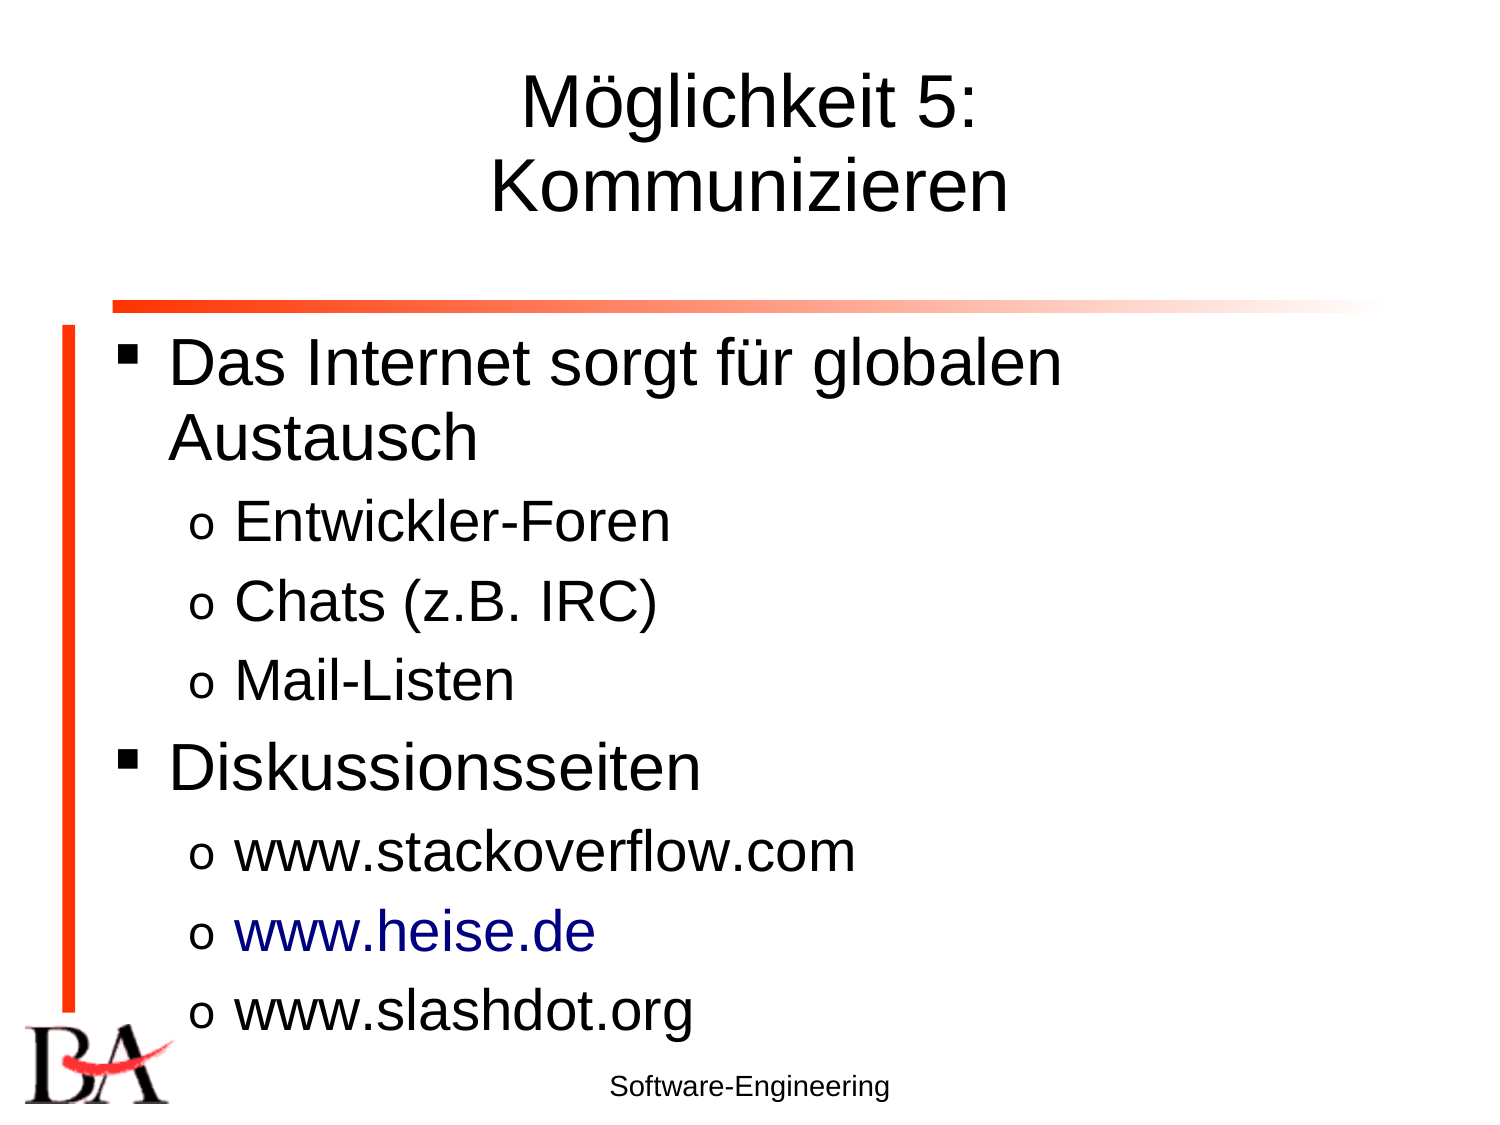

# Möglichkeit 5: Kommunizieren
Das Internet sorgt für globalen Austausch
Entwickler-Foren
Chats (z.B. IRC)
Mail-Listen
Diskussionsseiten
www.stackoverflow.com
www.heise.de
www.slashdot.org